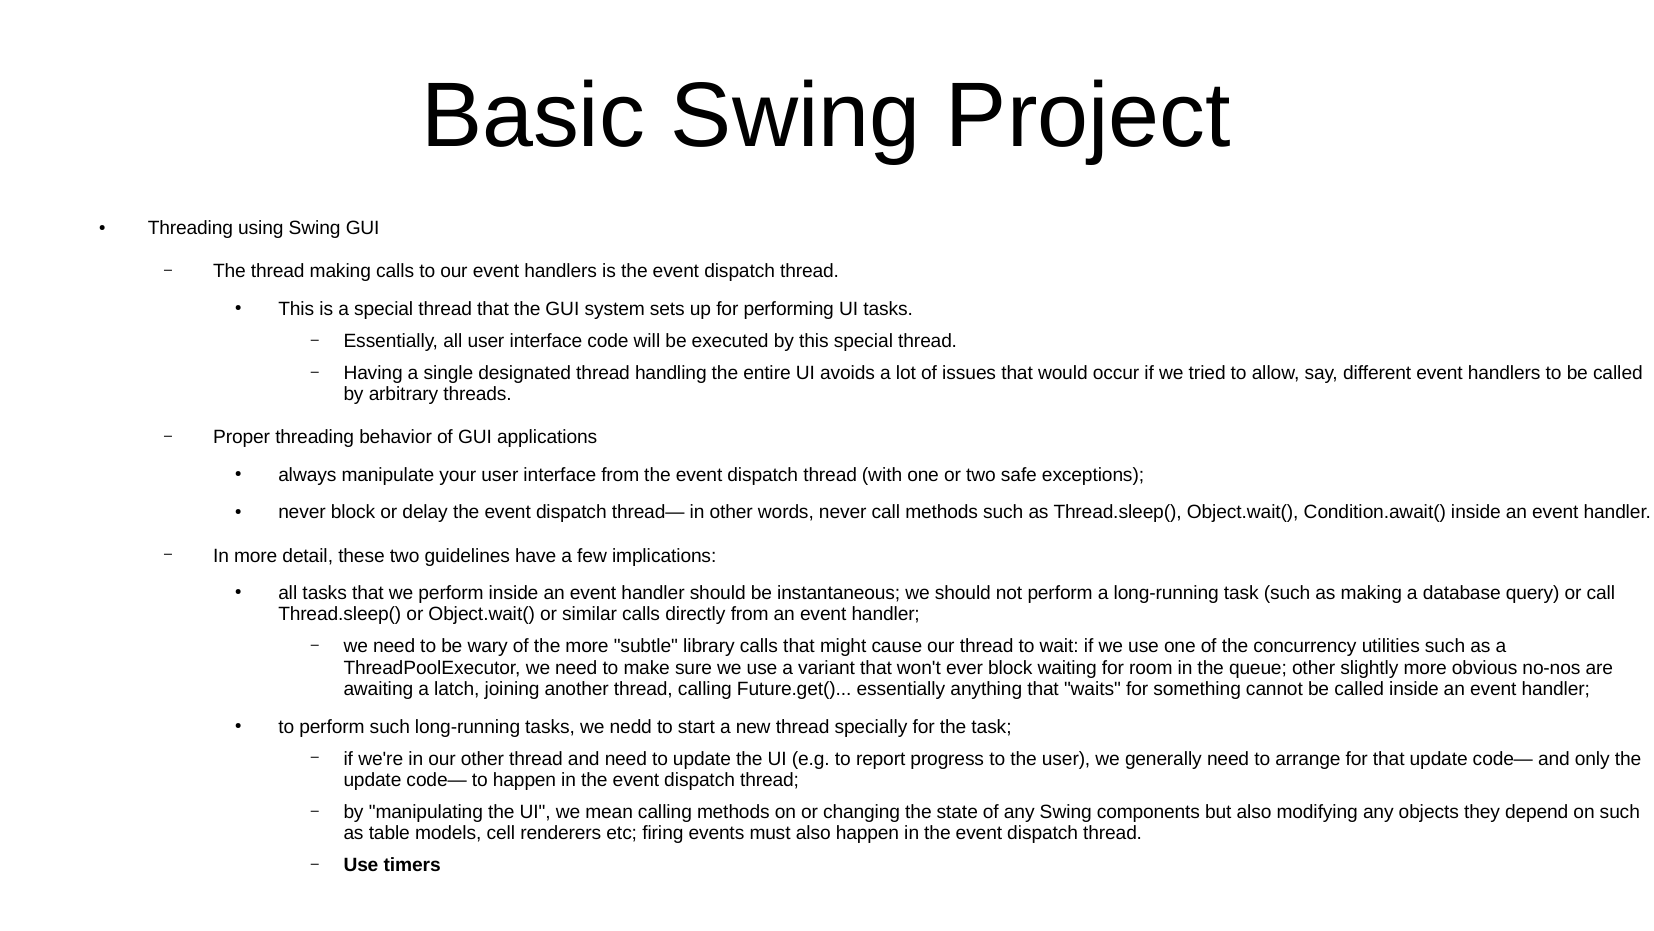

# Basic Swing Project
Threading using Swing GUI
The thread making calls to our event handlers is the event dispatch thread.
This is a special thread that the GUI system sets up for performing UI tasks.
Essentially, all user interface code will be executed by this special thread.
Having a single designated thread handling the entire UI avoids a lot of issues that would occur if we tried to allow, say, different event handlers to be called by arbitrary threads.
Proper threading behavior of GUI applications
always manipulate your user interface from the event dispatch thread (with one or two safe exceptions);
never block or delay the event dispatch thread— in other words, never call methods such as Thread.sleep(), Object.wait(), Condition.await() inside an event handler.
In more detail, these two guidelines have a few implications:
all tasks that we perform inside an event handler should be instantaneous; we should not perform a long-running task (such as making a database query) or call Thread.sleep() or Object.wait() or similar calls directly from an event handler;
we need to be wary of the more "subtle" library calls that might cause our thread to wait: if we use one of the concurrency utilities such as a ThreadPoolExecutor, we need to make sure we use a variant that won't ever block waiting for room in the queue; other slightly more obvious no-nos are awaiting a latch, joining another thread, calling Future.get()... essentially anything that "waits" for something cannot be called inside an event handler;
to perform such long-running tasks, we nedd to start a new thread specially for the task;
if we're in our other thread and need to update the UI (e.g. to report progress to the user), we generally need to arrange for that update code— and only the update code— to happen in the event dispatch thread;
by "manipulating the UI", we mean calling methods on or changing the state of any Swing components but also modifying any objects they depend on such as table models, cell renderers etc; firing events must also happen in the event dispatch thread.
Use timers